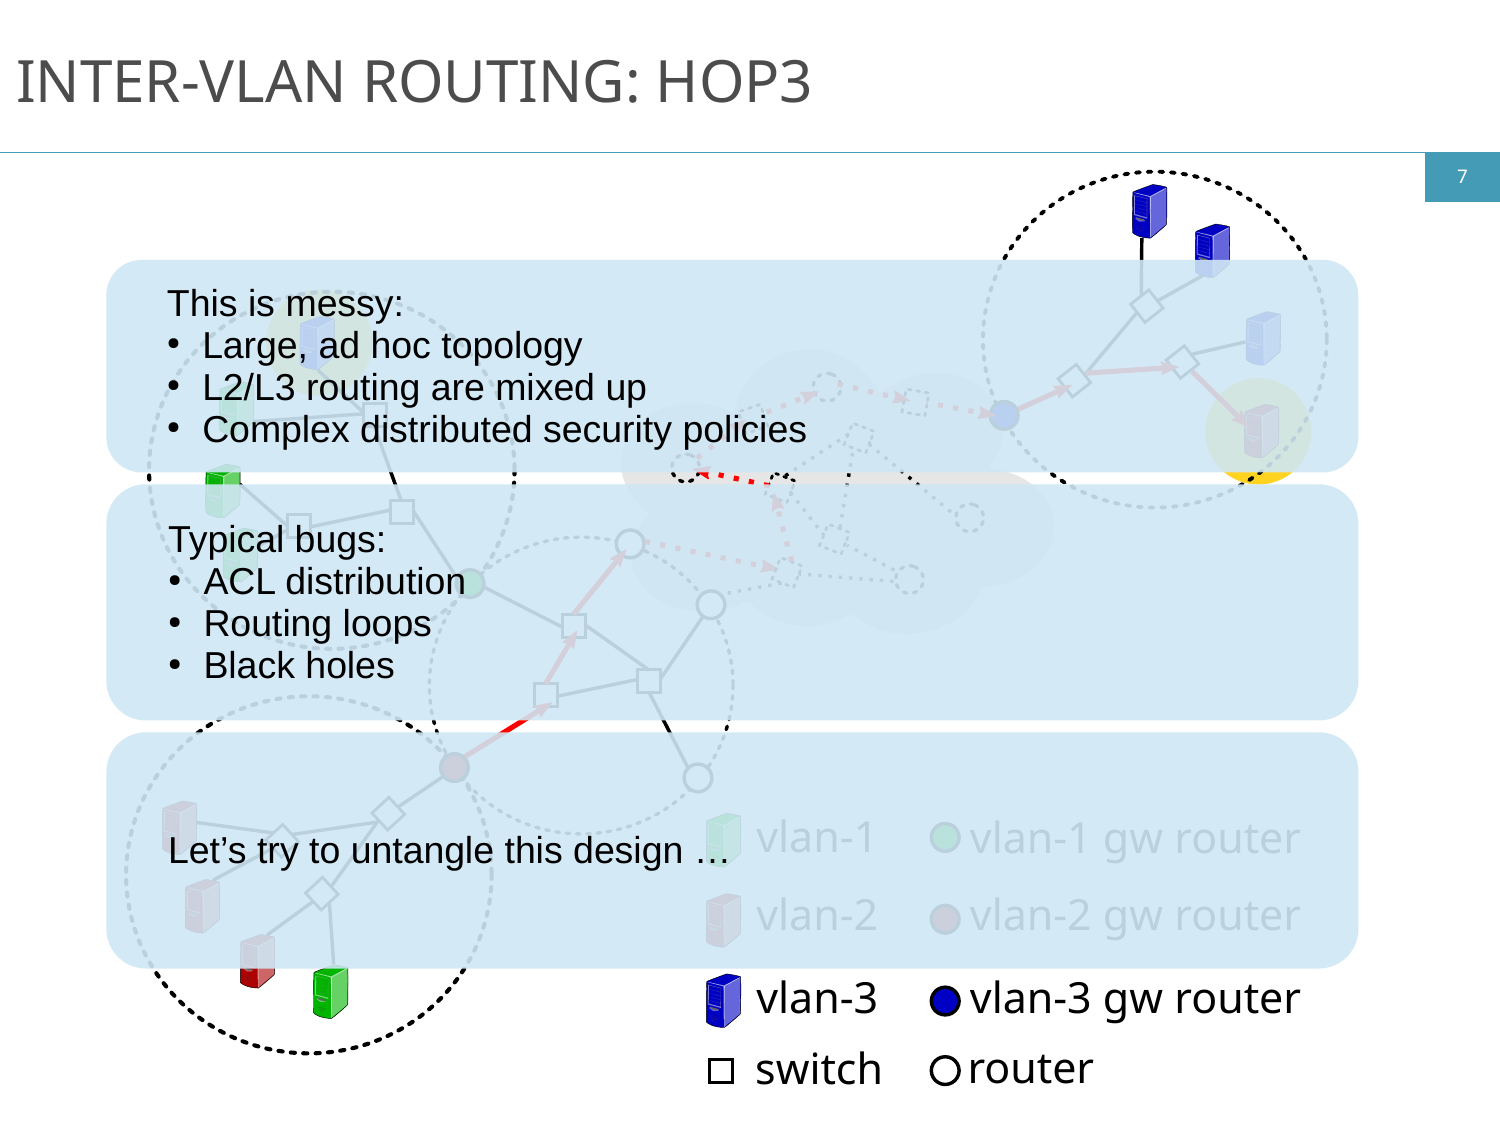

# INTER-VLAN ROUTING: HOP3
This is messy:
Large, ad hoc topology
L2/L3 routing are mixed up
Complex distributed security policies
Typical bugs:
ACL distribution
Routing loops
Black holes
Let’s try to untangle this design …